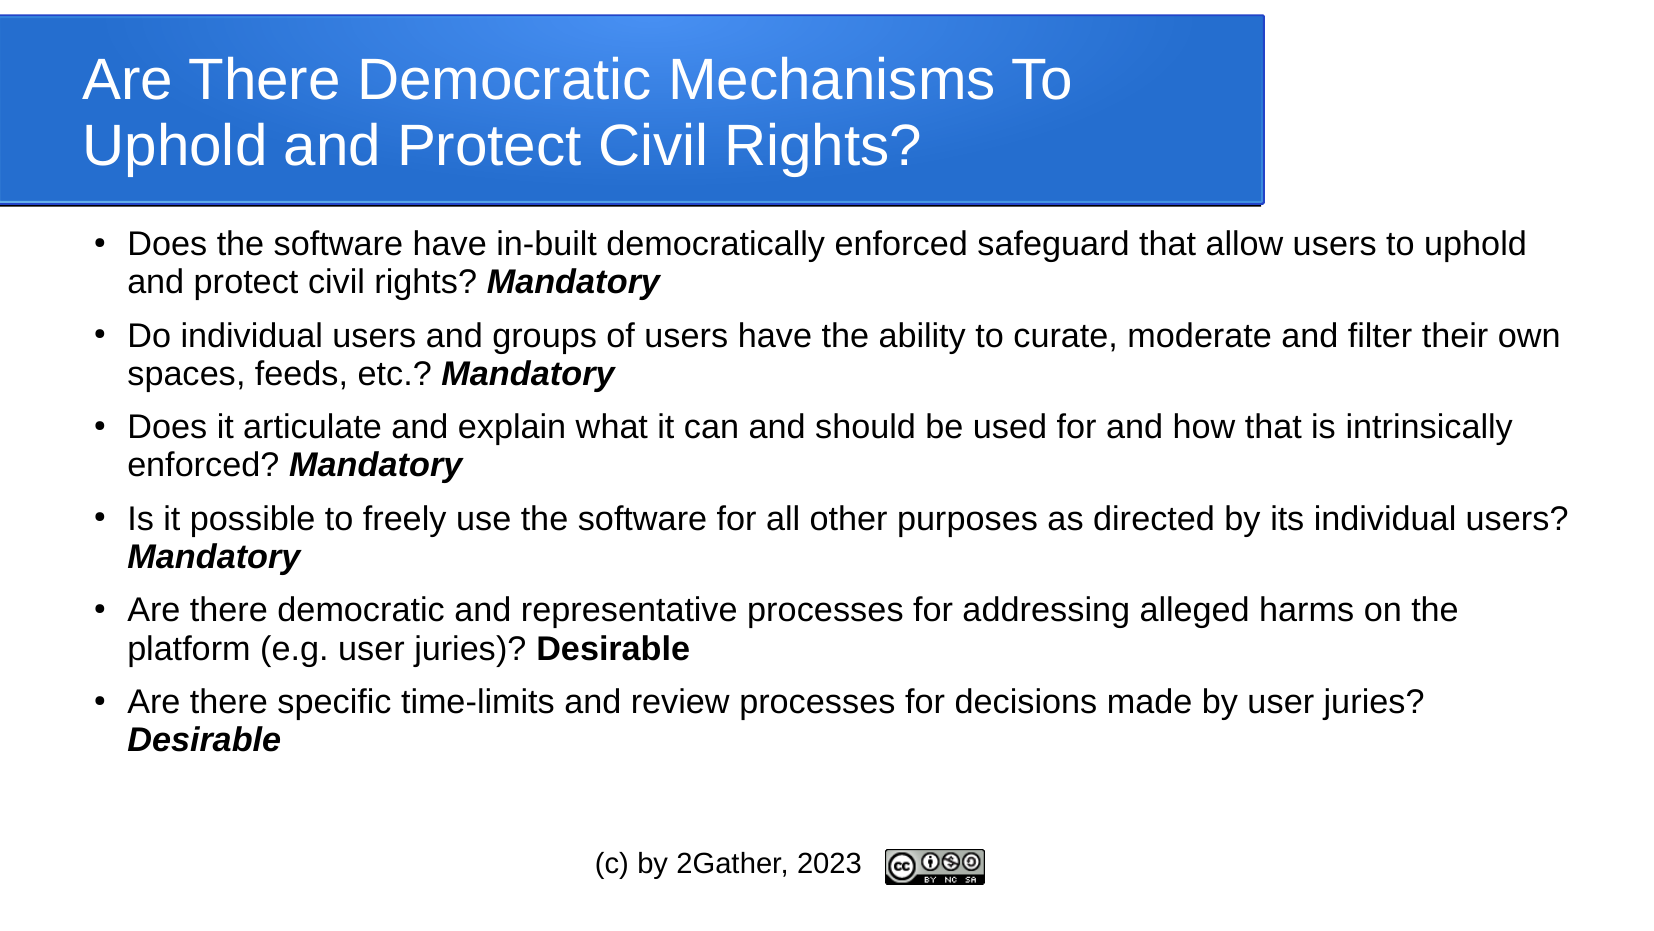

# Are There Democratic Mechanisms To Uphold and Protect Civil Rights?
Does the software have in-built democratically enforced safeguard that allow users to uphold and protect civil rights? Mandatory
Do individual users and groups of users have the ability to curate, moderate and filter their own spaces, feeds, etc.? Mandatory
Does it articulate and explain what it can and should be used for and how that is intrinsically enforced? Mandatory
Is it possible to freely use the software for all other purposes as directed by its individual users? Mandatory
Are there democratic and representative processes for addressing alleged harms on the platform (e.g. user juries)? Desirable
Are there specific time-limits and review processes for decisions made by user juries? Desirable